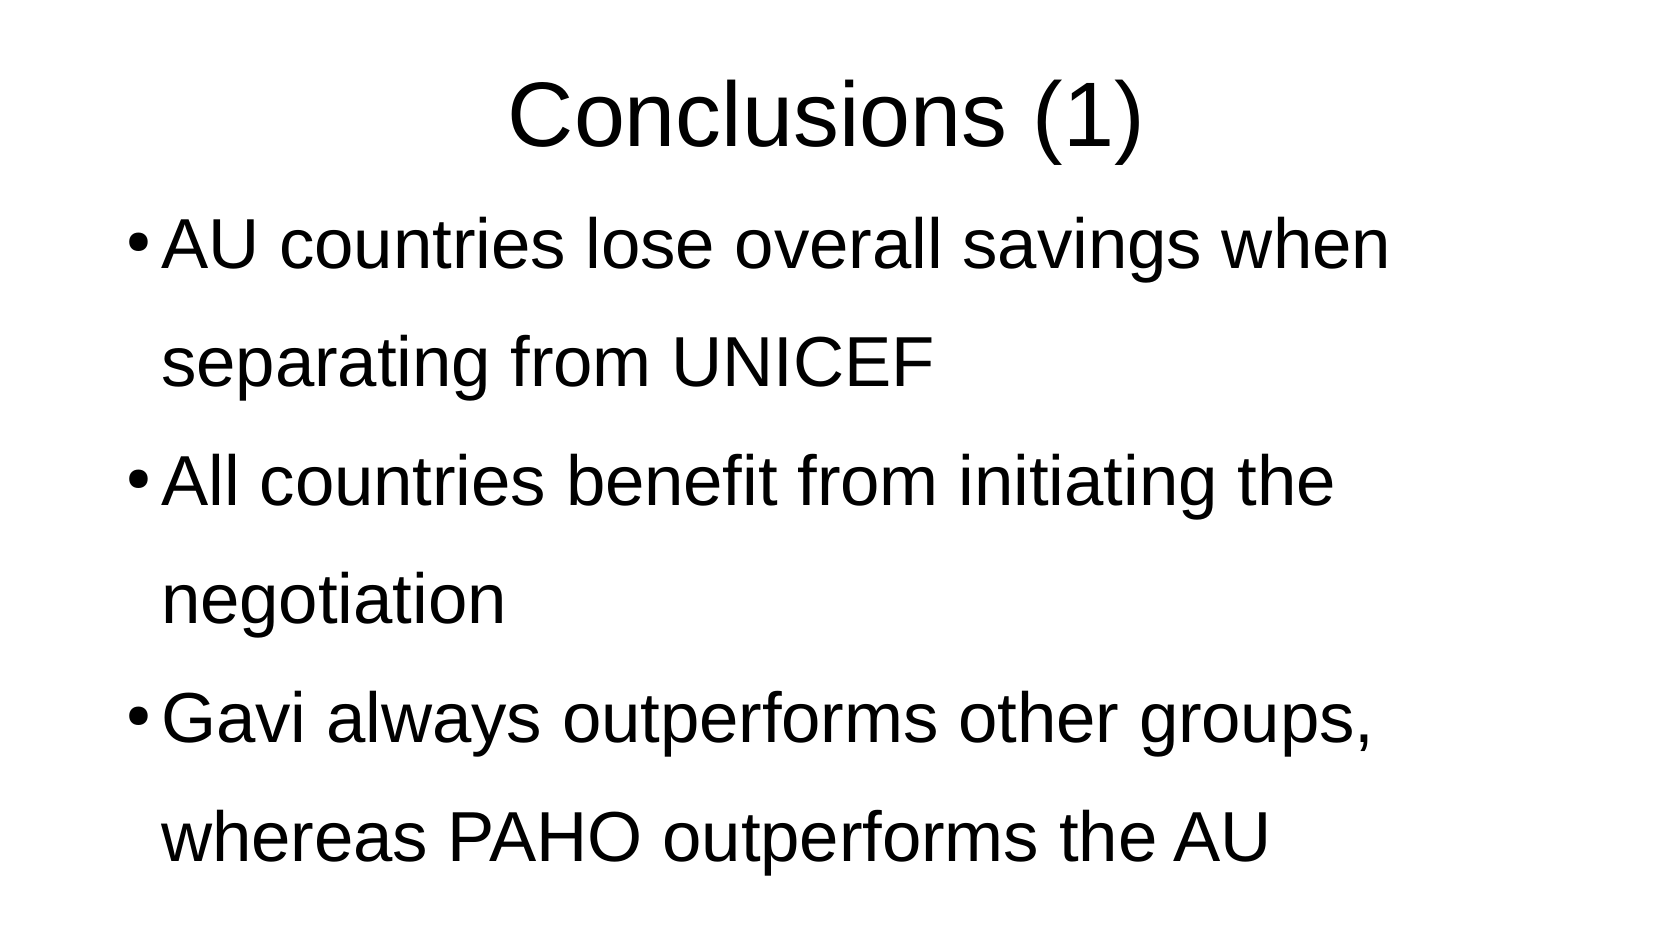

# Conclusions (1)
AU countries lose overall savings when separating from UNICEF
All countries benefit from initiating the negotiation
Gavi always outperforms other groups, whereas PAHO outperforms the AU